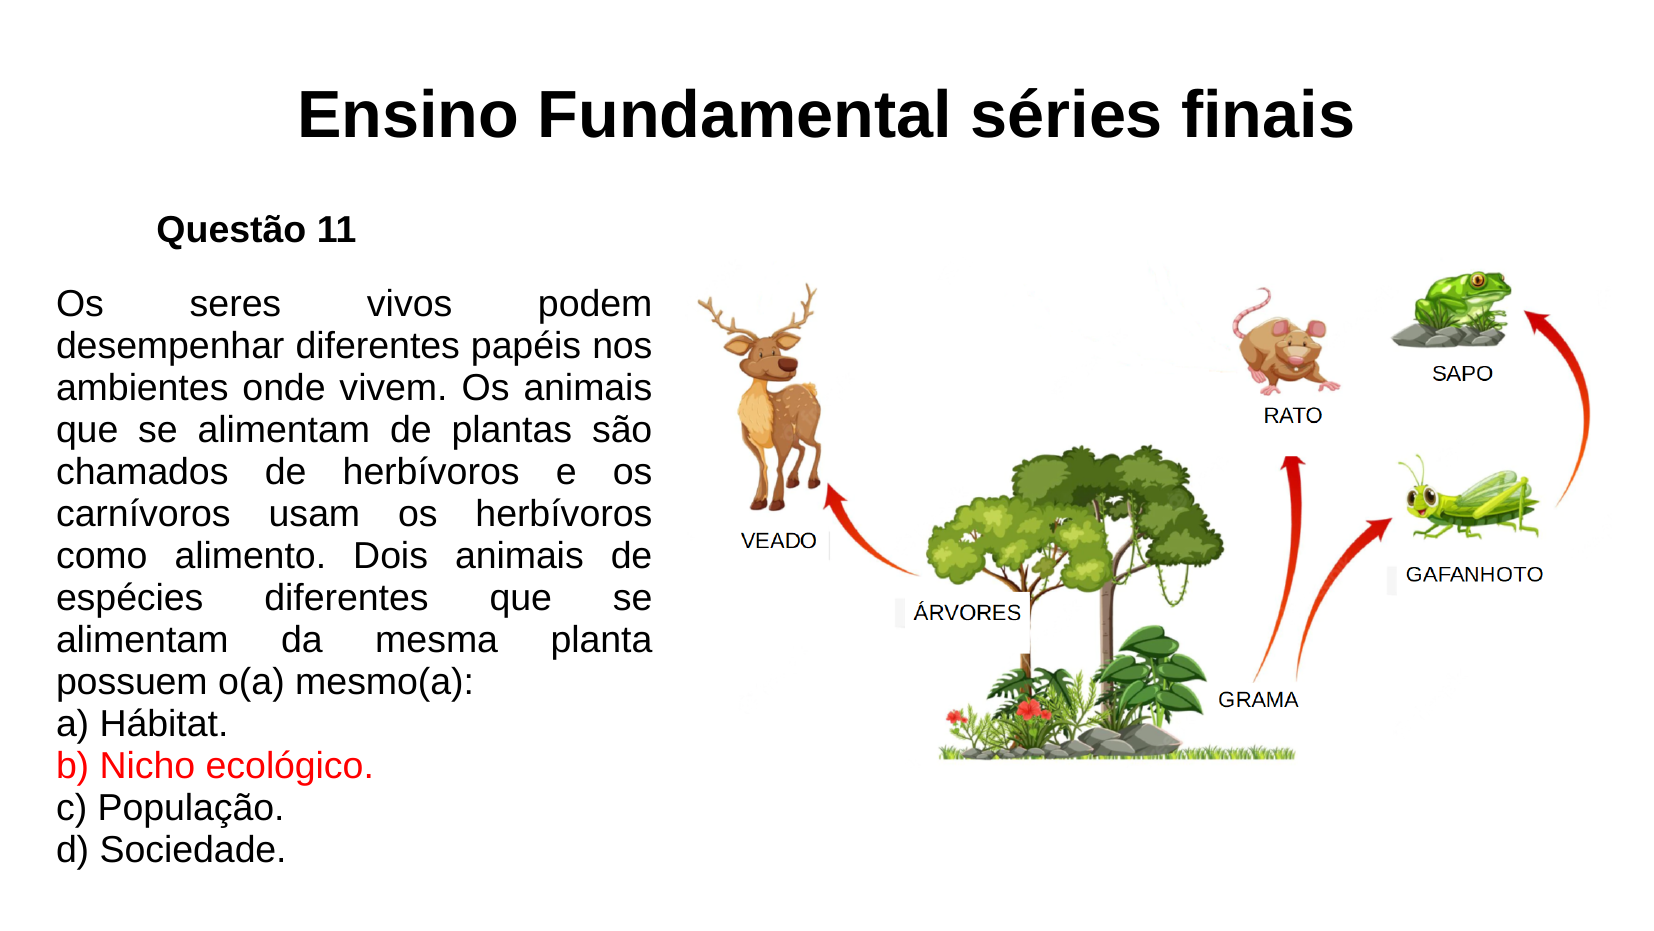

# Ensino Fundamental séries finais
Questão 11
Os seres vivos podem desempenhar diferentes papéis nos ambientes onde vivem. Os animais que se alimentam de plantas são chamados de herbívoros e os carnívoros usam os herbívoros como alimento. Dois animais de espécies diferentes que se alimentam da mesma planta possuem o(a) mesmo(a):
a) Hábitat.
b) Nicho ecológico.
c) População.
d) Sociedade.